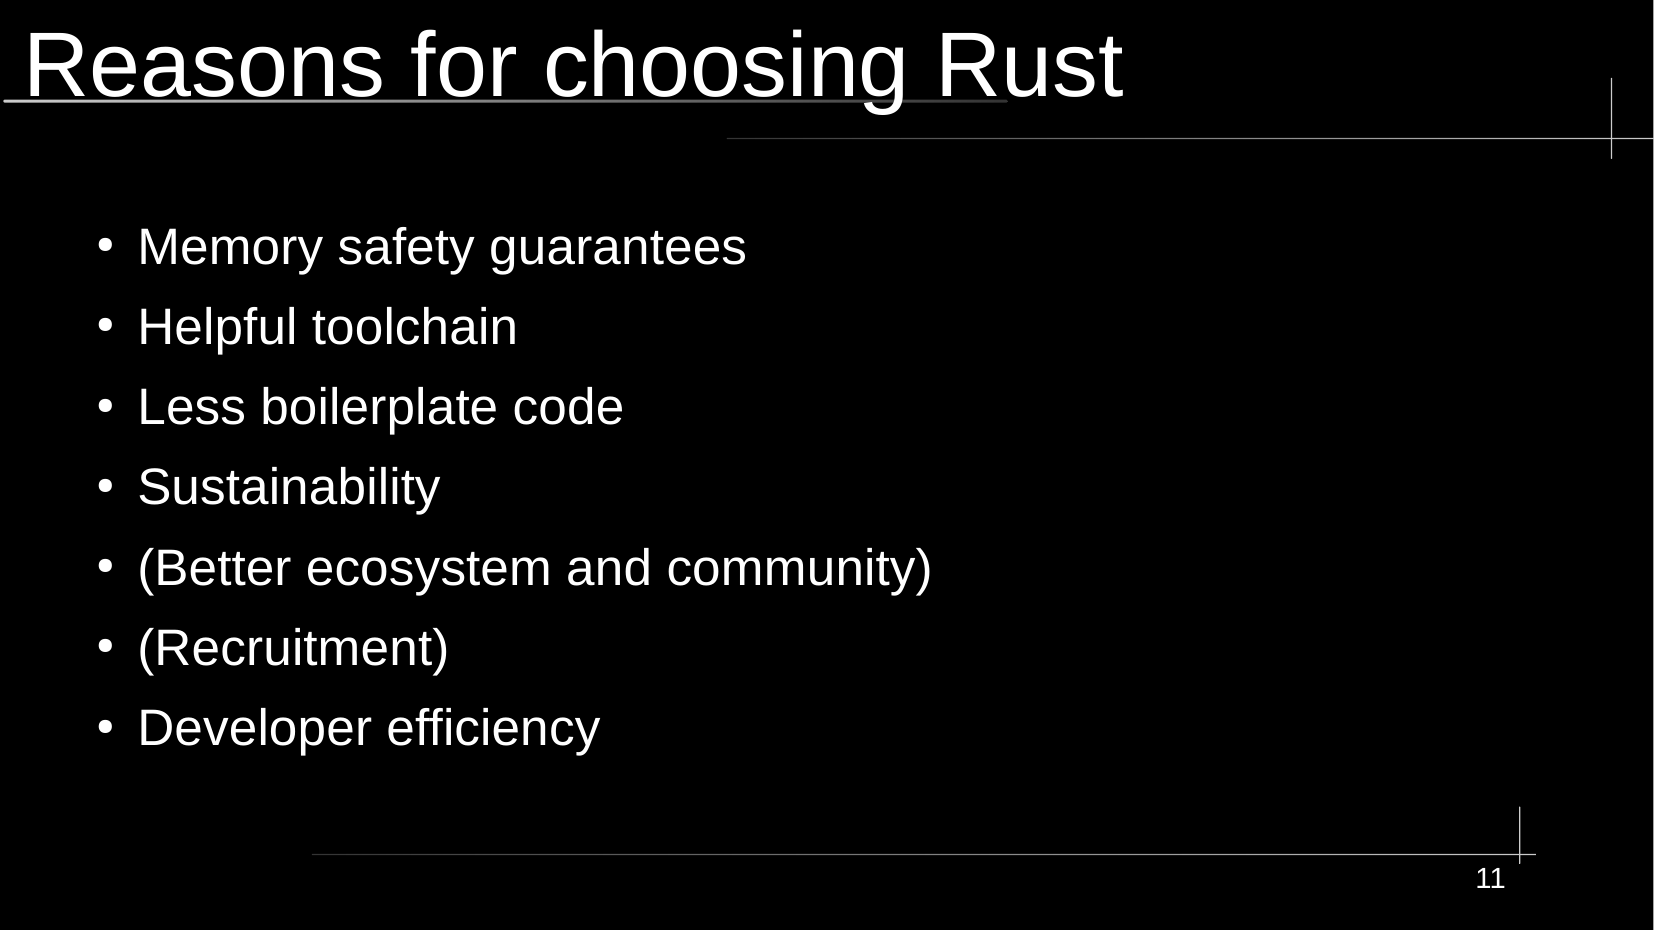

# Reasons for choosing Rust
Memory safety guarantees
Helpful toolchain
Less boilerplate code
Sustainability
(Better ecosystem and community)
(Recruitment)
Developer efficiency
11